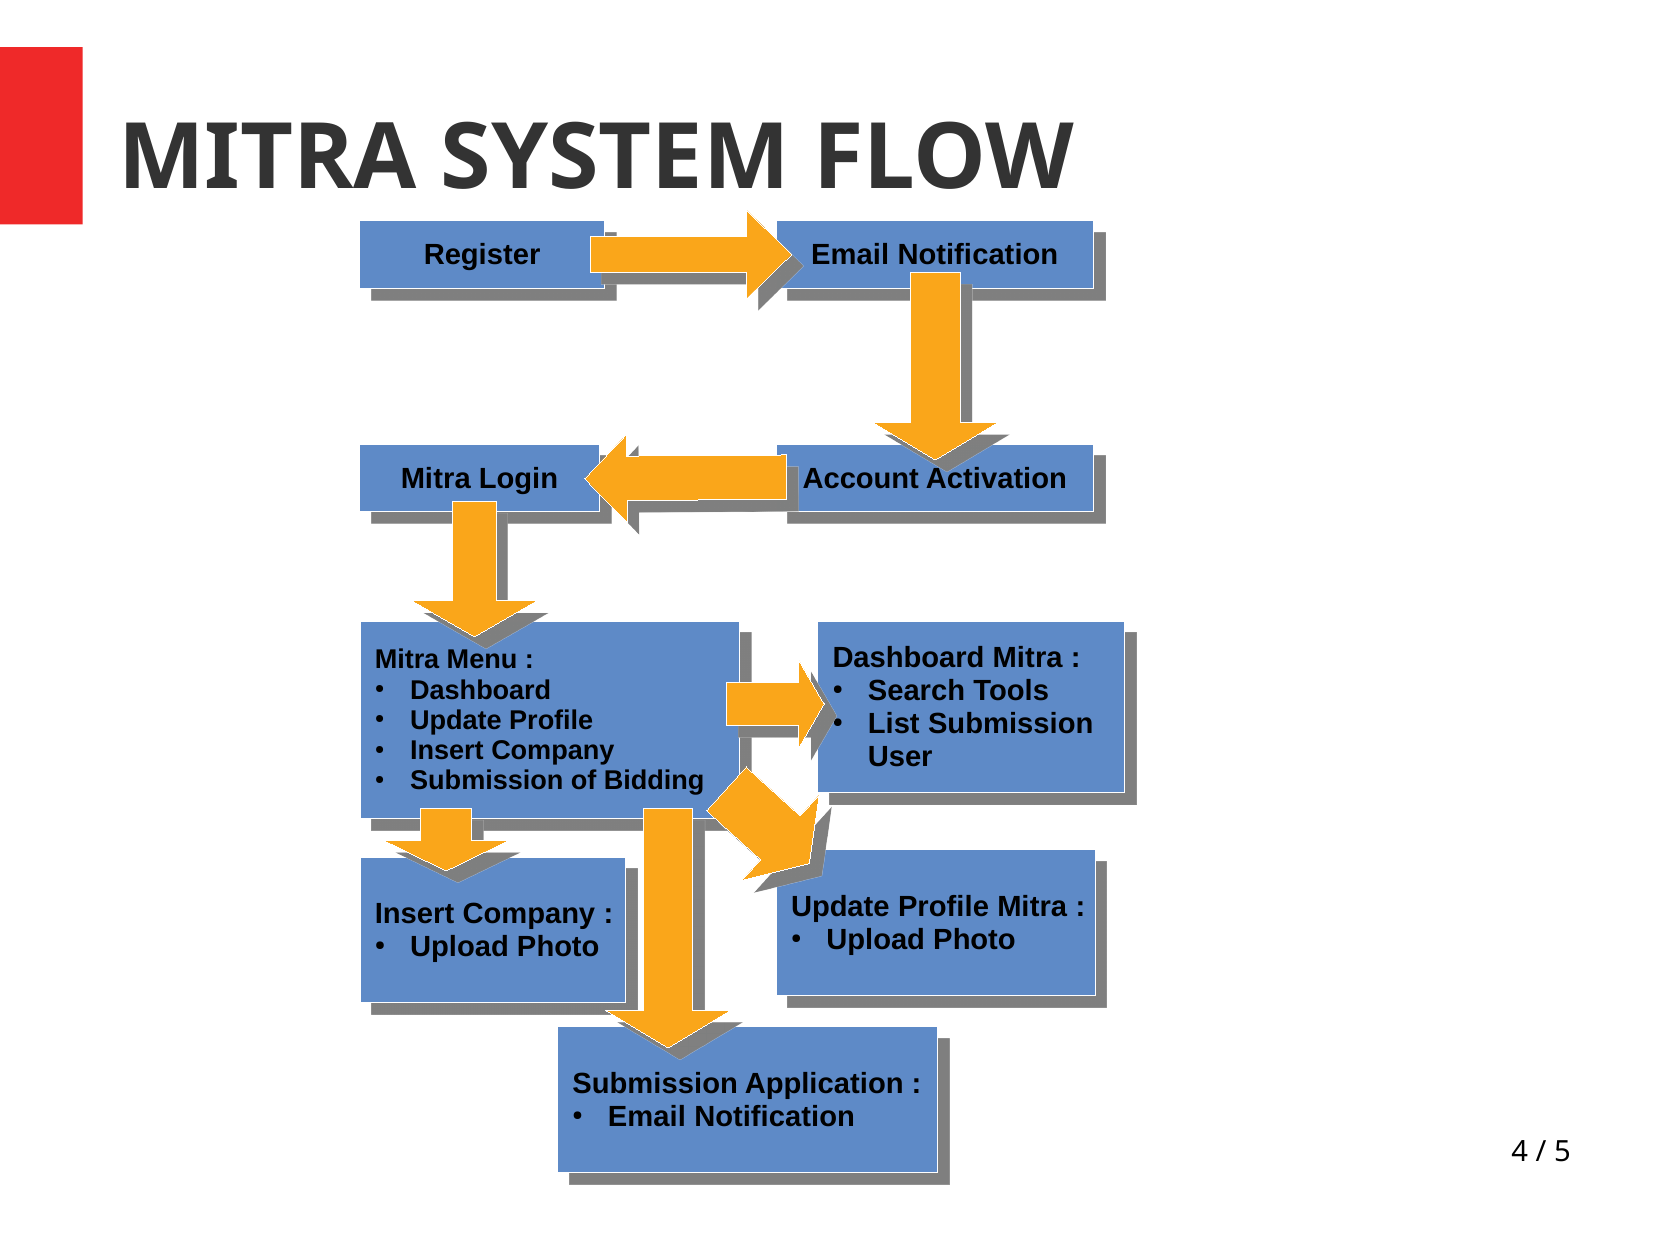

# MITRA SYSTEM FLOW
Register
Email Notification
Mitra Login
Account Activation
Mitra Menu :
Dashboard
Update Profile
Insert Company
Submission of Bidding
Dashboard Mitra :
Search Tools
List Submission
User
Update Profile Mitra :
Upload Photo
Insert Company :
Upload Photo
Submission Application :
Email Notification
4